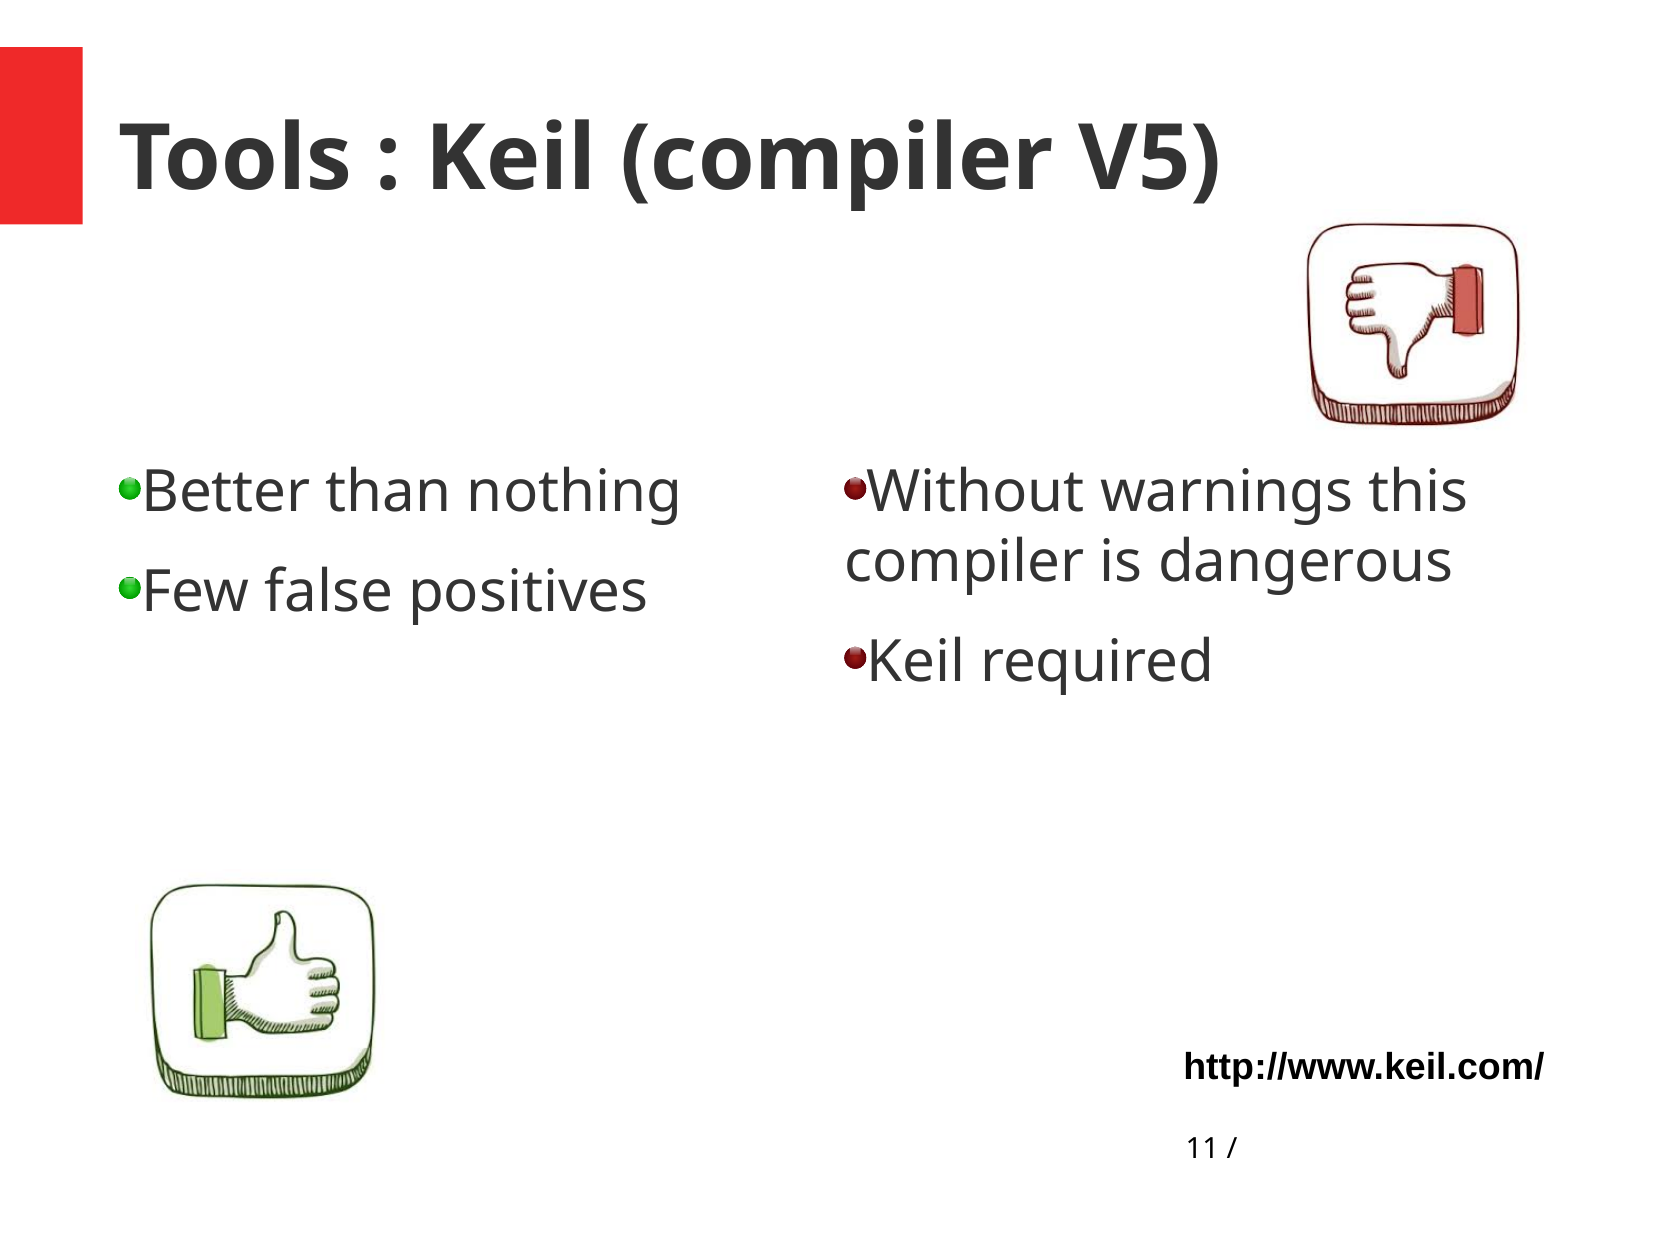

# Tools : Keil (compiler V5)
Better than nothing
Few false positives
Without warnings this compiler is dangerous
Keil required
http://www.keil.com/